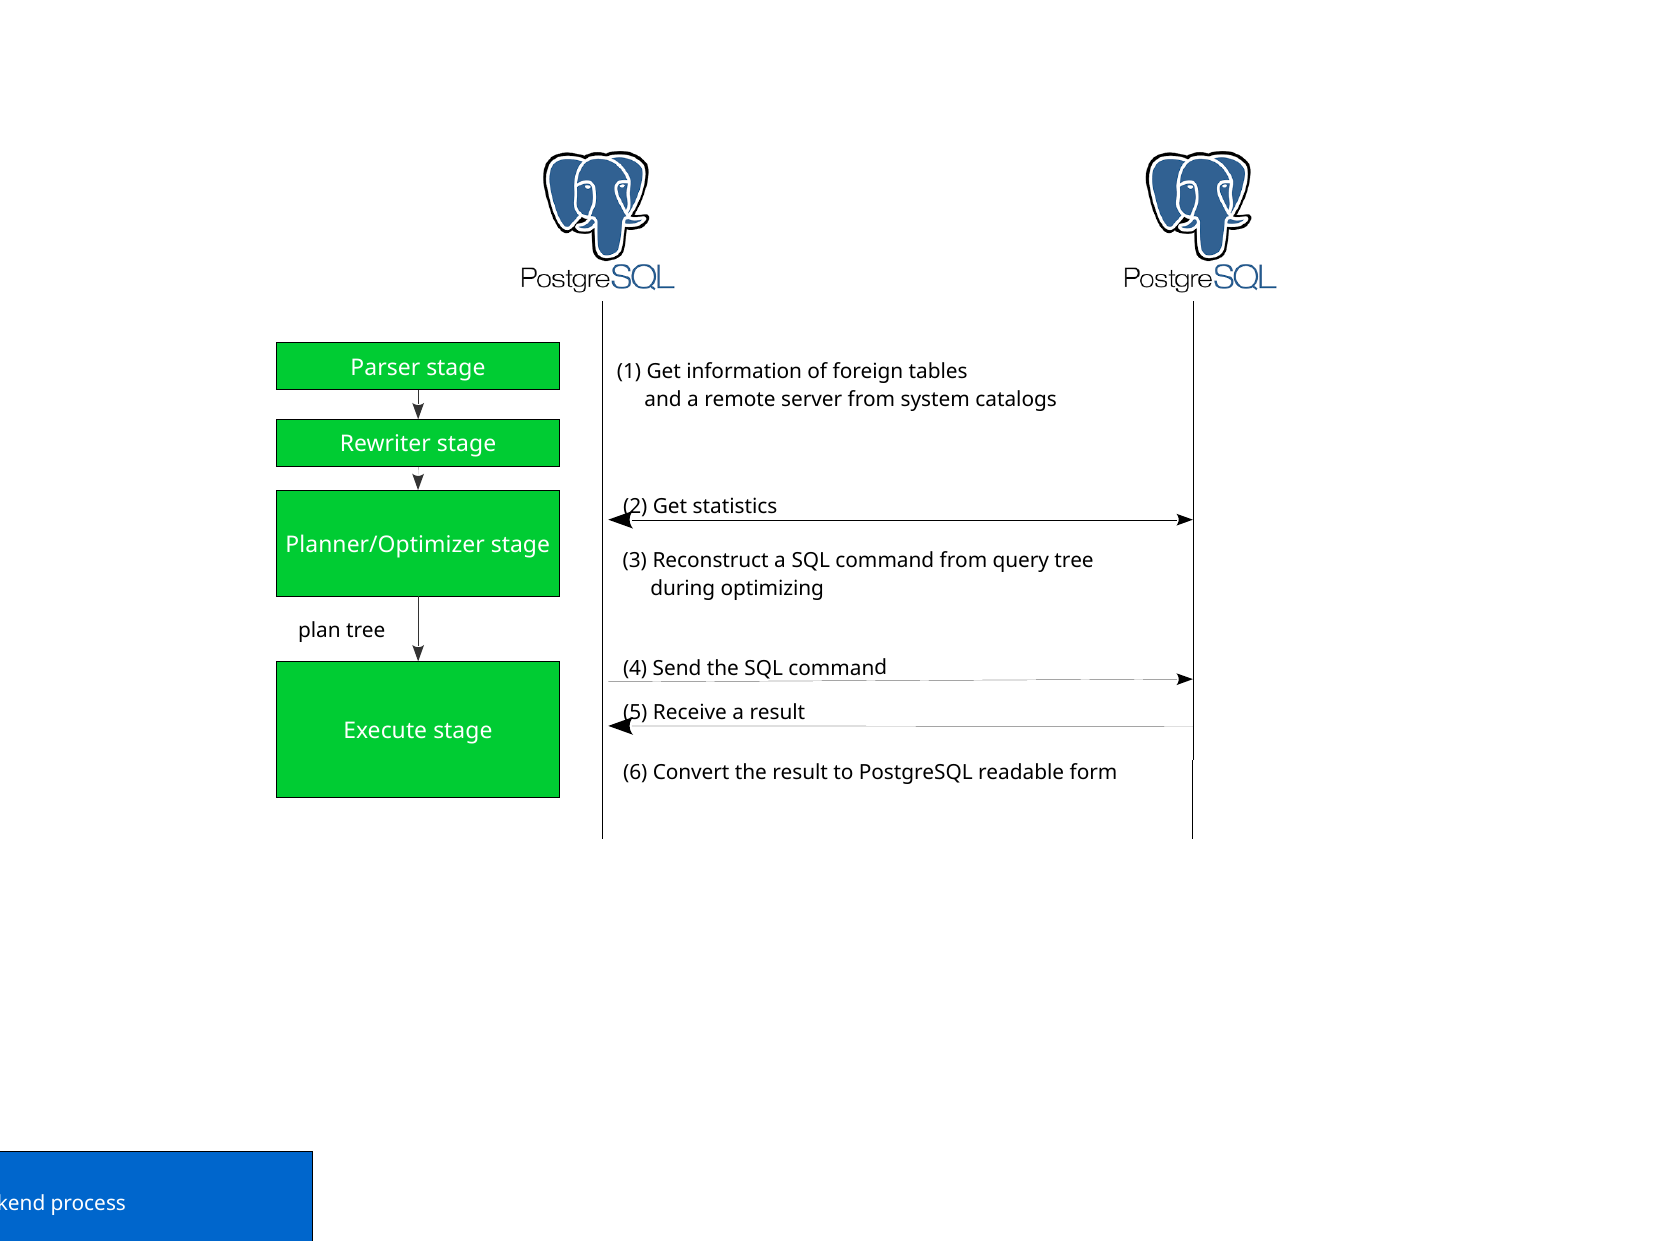

Parser stage
(1) Get information of foreign tables
 and a remote server from system catalogs
Rewriter stage
Planner/Optimizer stage
(2) Get statistics
(3) Reconstruct a SQL command from query tree
 during optimizing
plan tree
Execute stage
(4) Send the SQL command
(5) Receive a result
(6) Convert the result to PostgreSQL readable form
Backend process